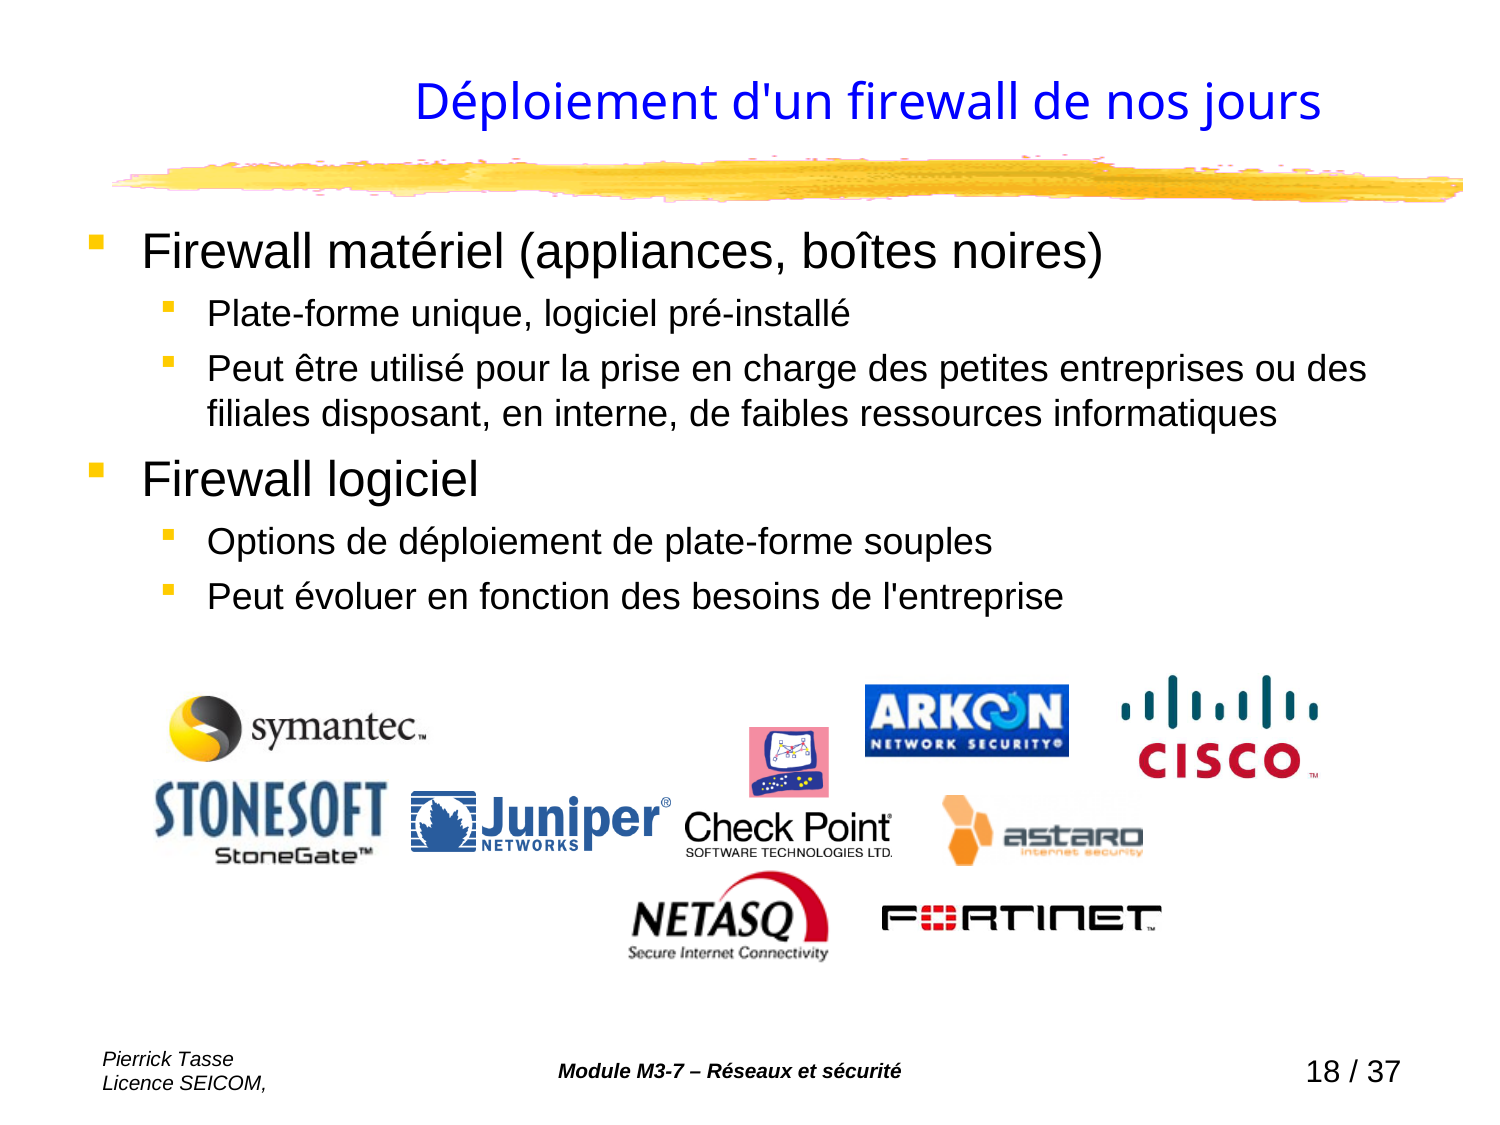

# Déploiement d'un firewall de nos jours
Firewall matériel (appliances, boîtes noires)
Plate-forme unique, logiciel pré-installé
Peut être utilisé pour la prise en charge des petites entreprises ou des filiales disposant, en interne, de faibles ressources informatiques
Firewall logiciel
Options de déploiement de plate-forme souples
Peut évoluer en fonction des besoins de l'entreprise
18